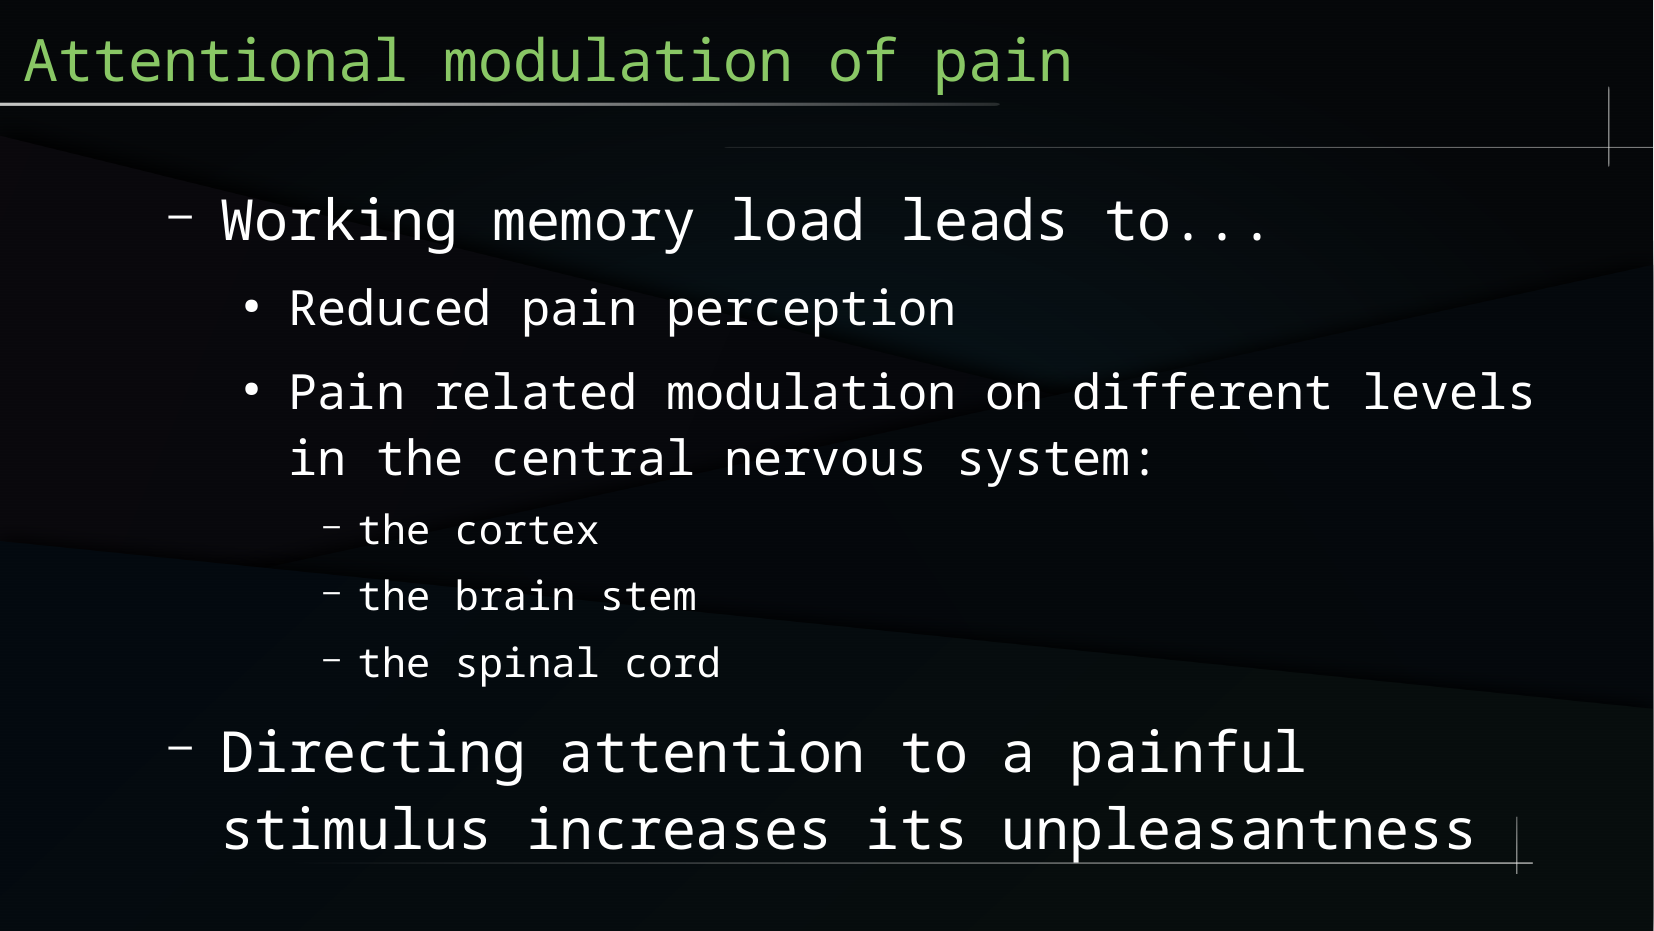

# Attentional modulation of pain
Working memory load leads to...
Reduced pain perception
Pain related modulation on different levels in the central nervous system:
the cortex
the brain stem
the spinal cord
Directing attention to a painful stimulus increases its unpleasantness